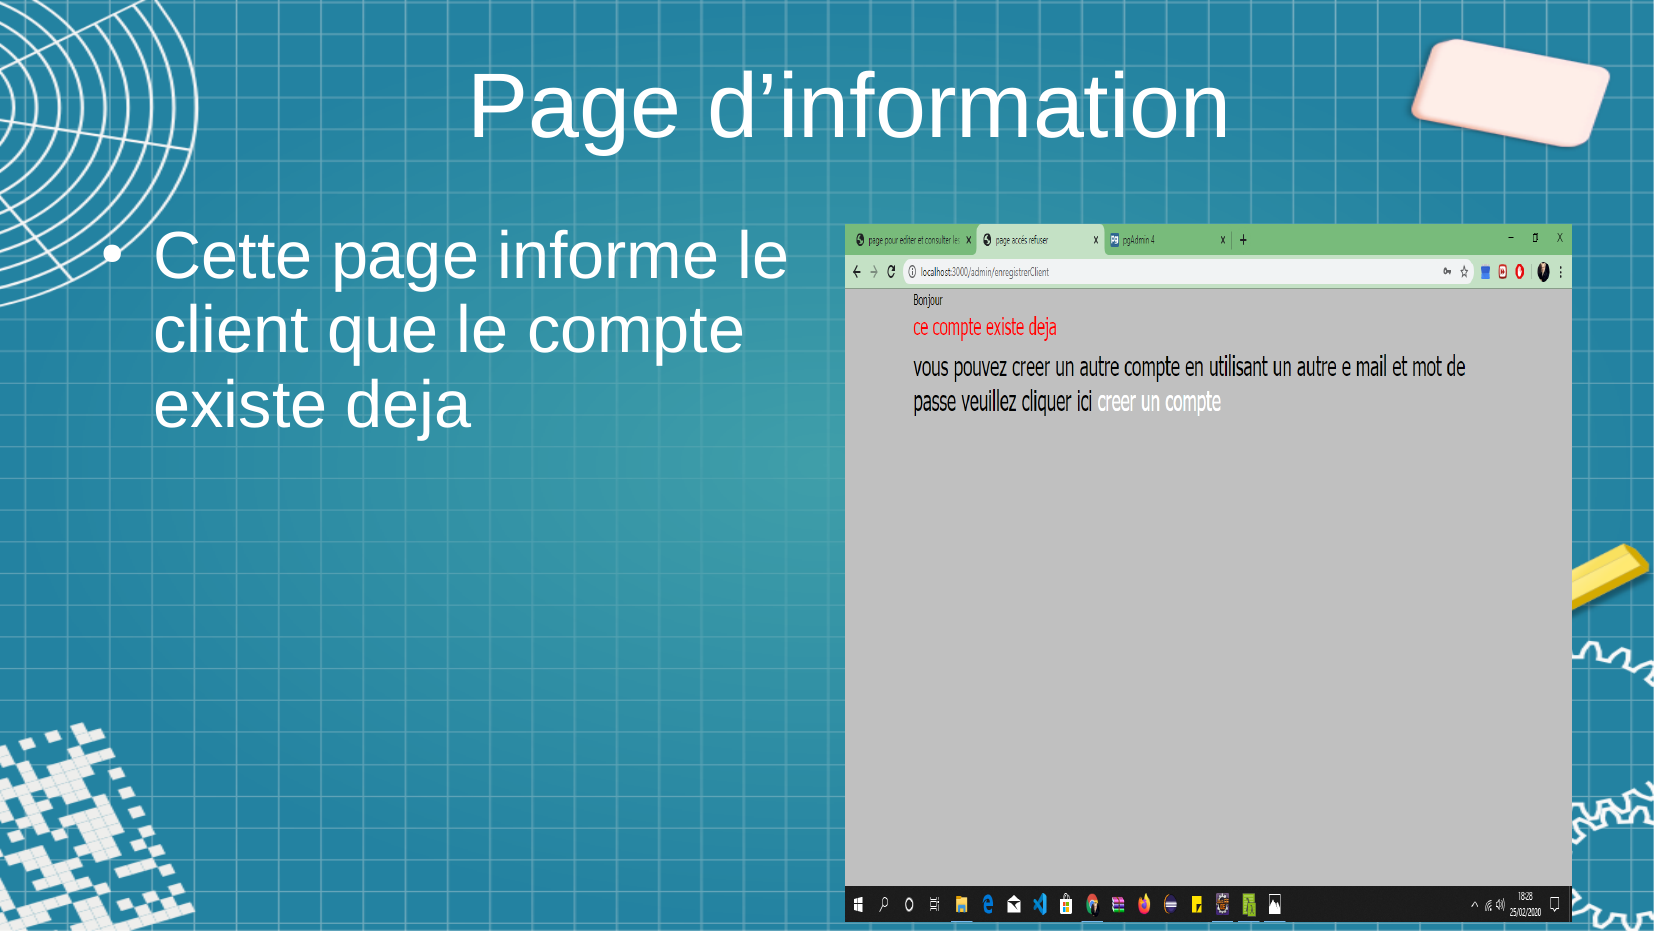

# Page d’information
Cette page informe le client que le compte existe deja